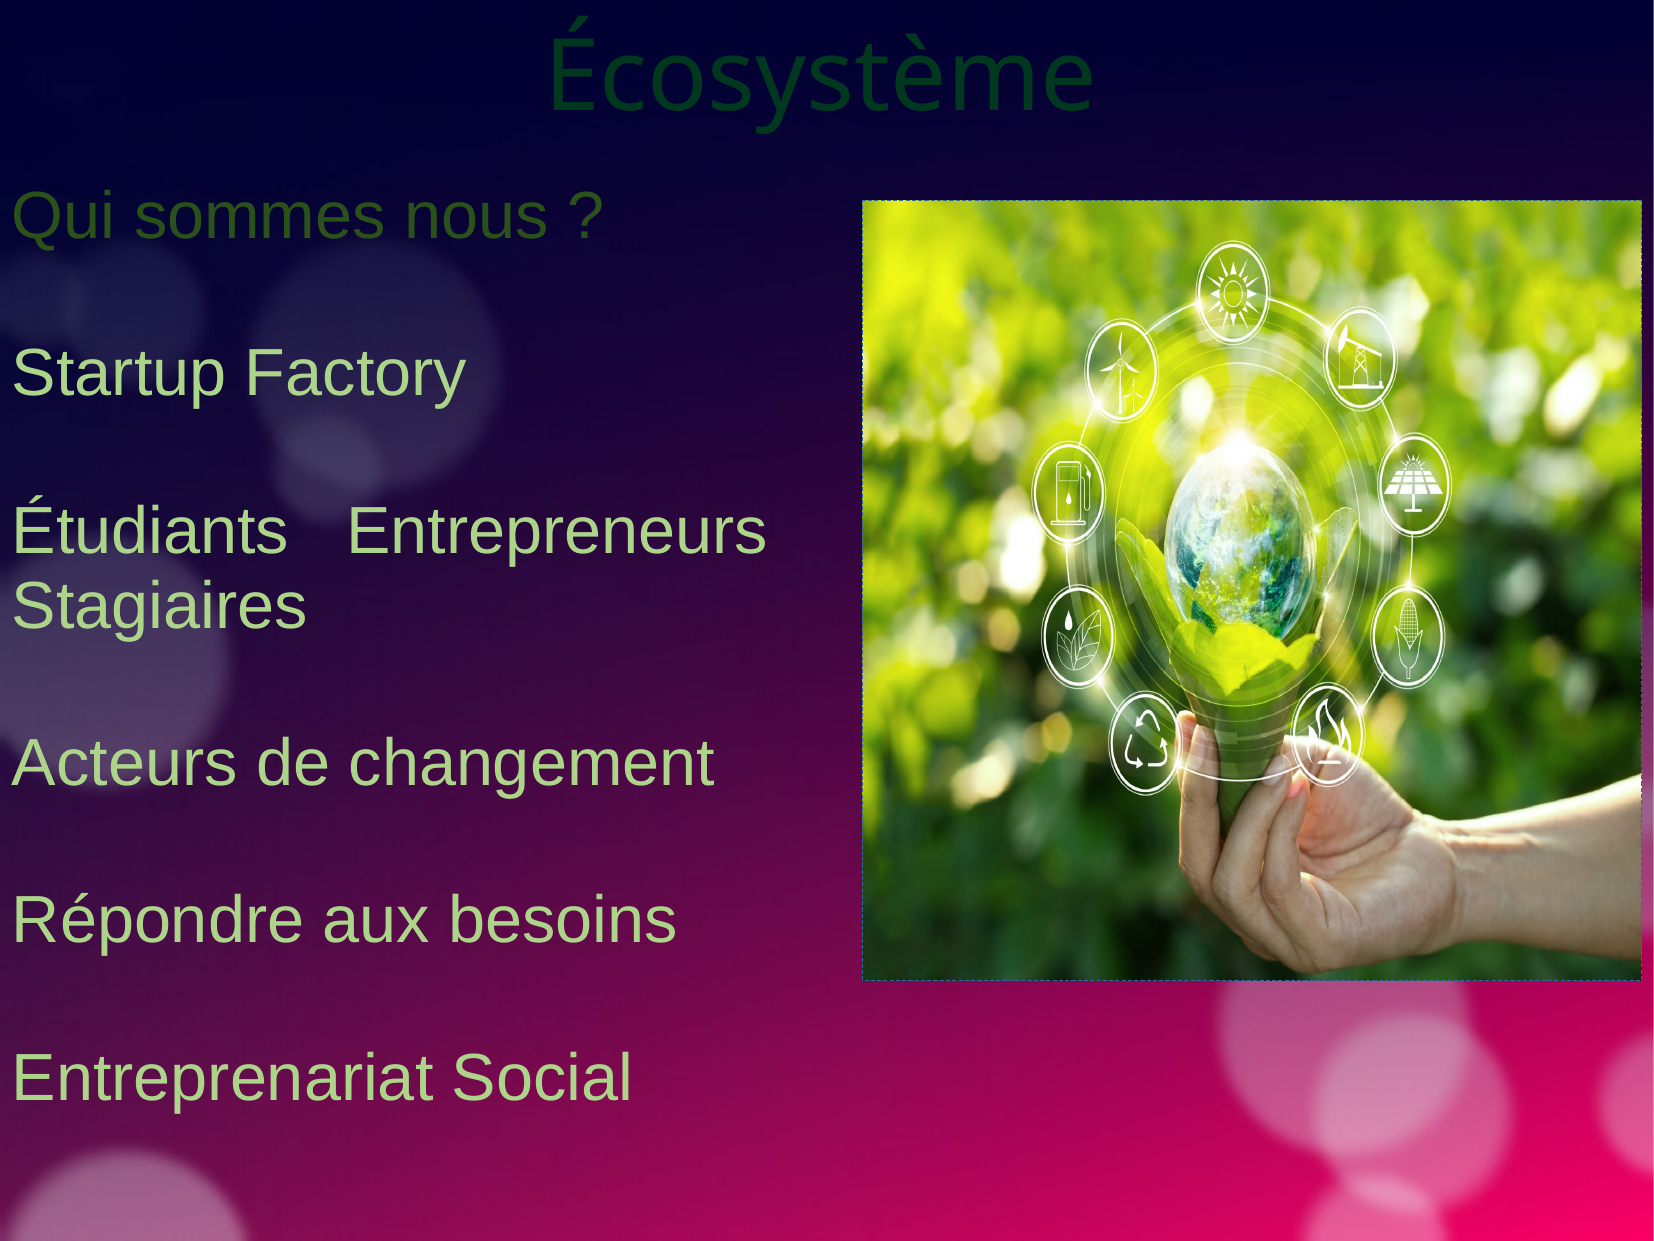

# Écosystème
Qui sommes nous ?
Startup Factory
Étudiants Entrepreneurs 	Stagiaires
Acteurs de changement
Répondre aux besoins
Entreprenariat Social